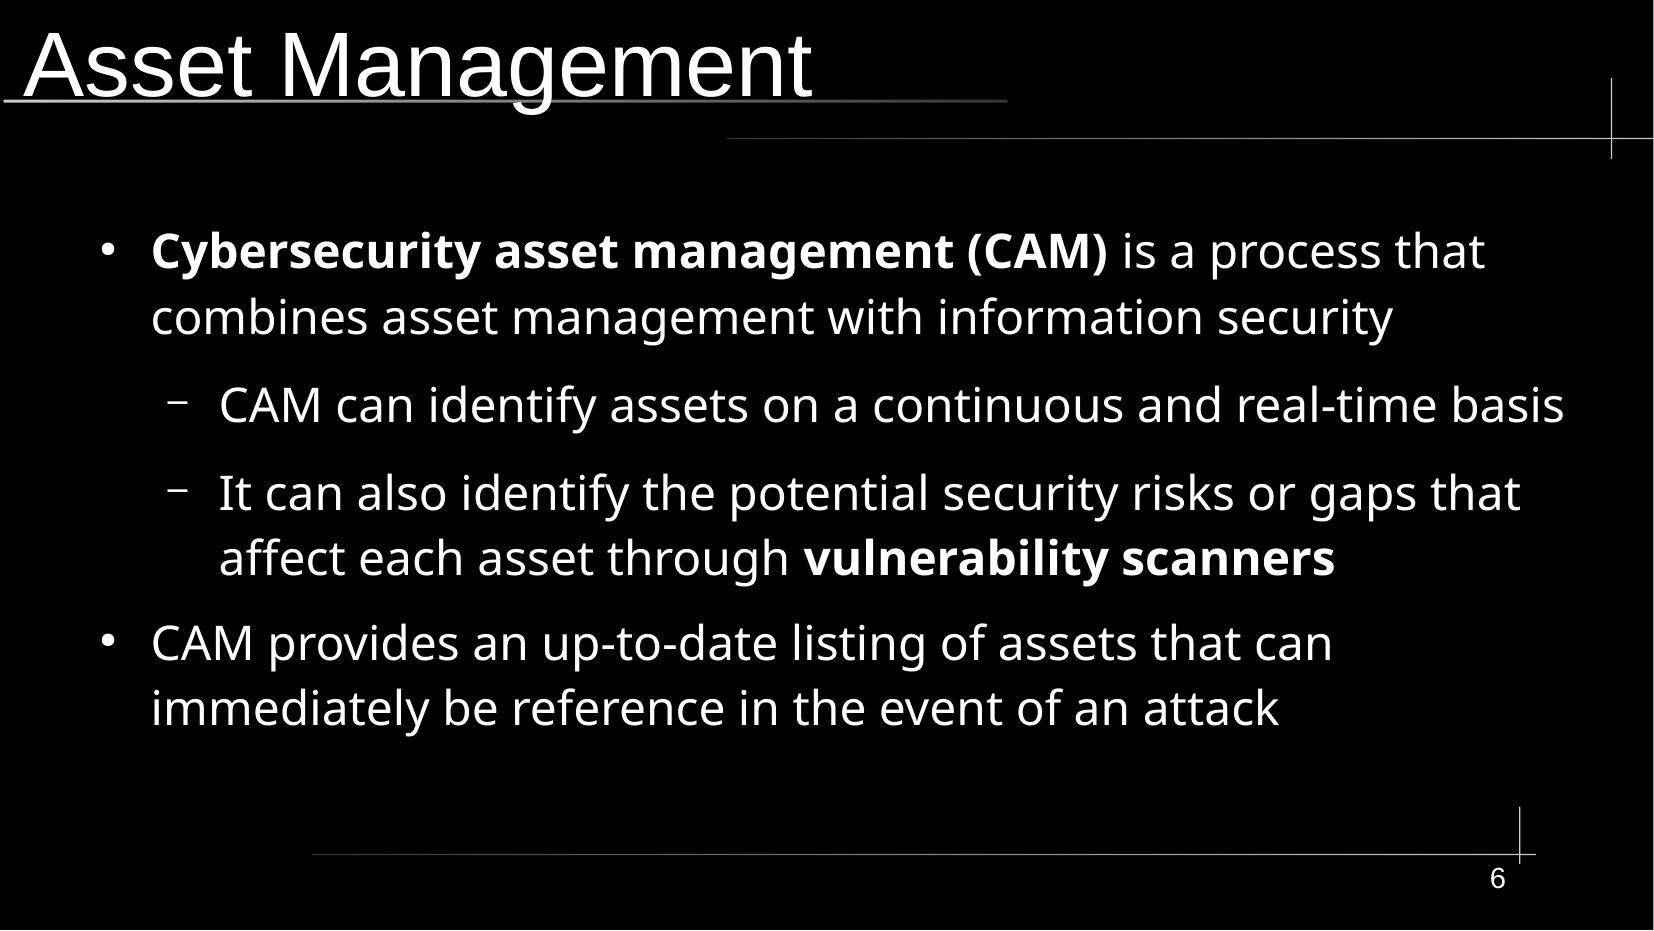

# Asset Management
Cybersecurity asset management (CAM) is a process that combines asset management with information security
CAM can identify assets on a continuous and real-time basis
It can also identify the potential security risks or gaps that affect each asset through vulnerability scanners
CAM provides an up-to-date listing of assets that can immediately be reference in the event of an attack
6